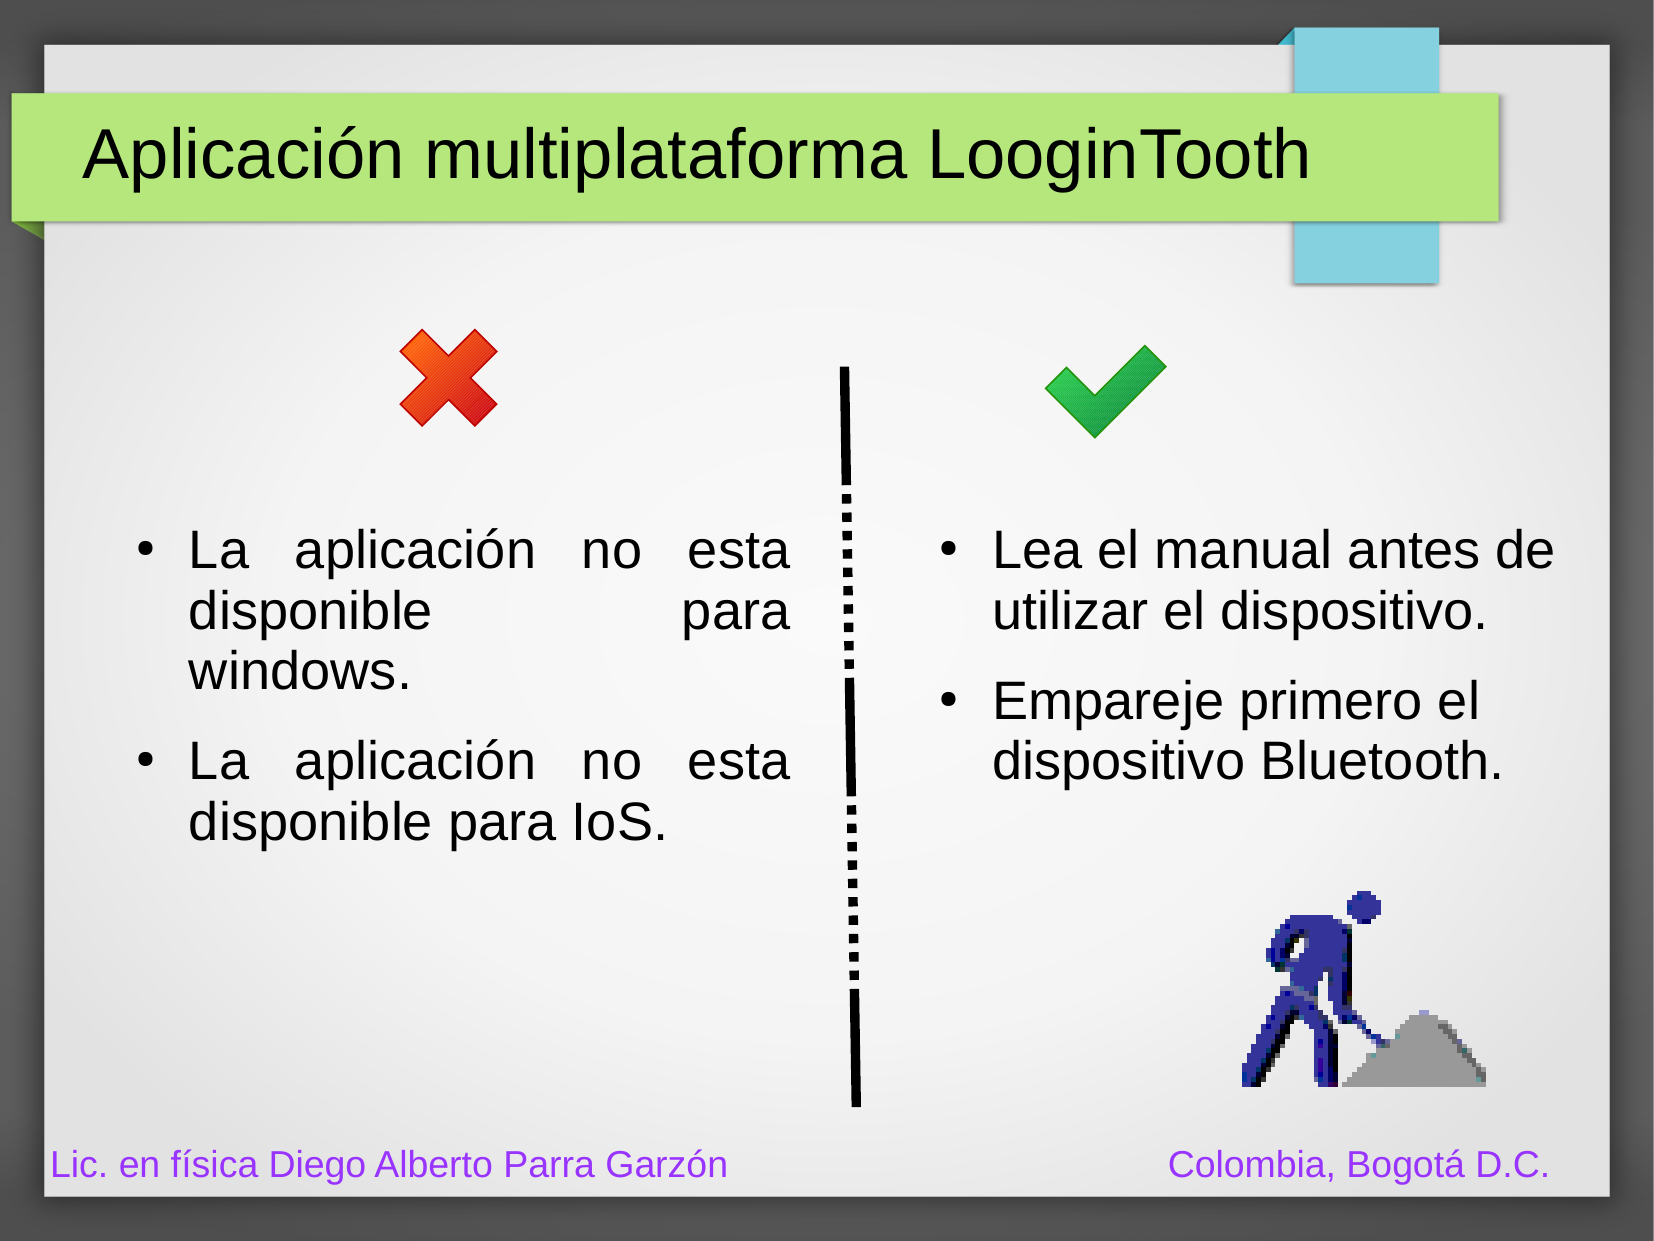

Aplicación multiplataforma LooginTooth
Lic. en física Diego Alberto Parra Garzón						 Colombia, Bogotá D.C.
# La aplicación no esta disponible para windows.
La aplicación no esta disponible para IoS.
Lea el manual antes de utilizar el dispositivo.
Empareje primero el dispositivo Bluetooth.